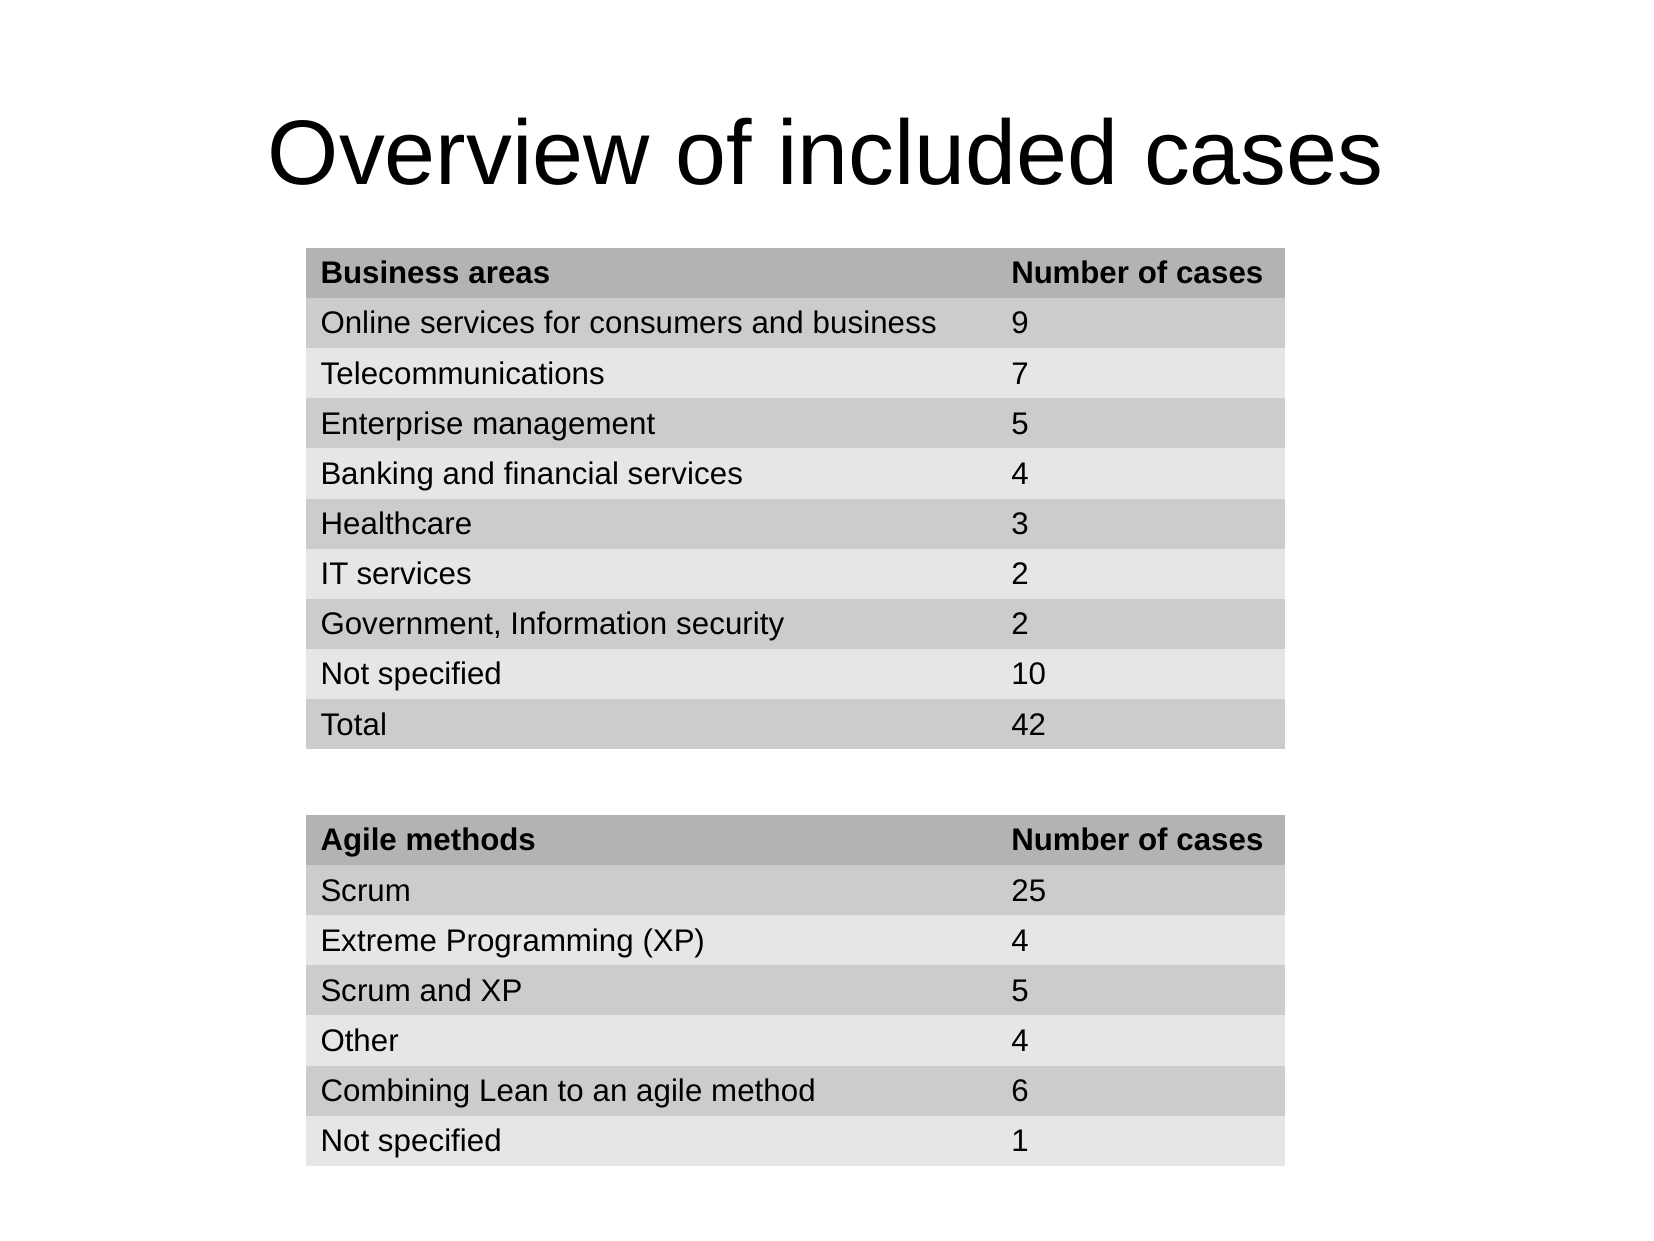

# Overview of included cases
| Business areas | Number of cases |
| --- | --- |
| Online services for consumers and business | 9 |
| Telecommunications | 7 |
| Enterprise management | 5 |
| Banking and financial services | 4 |
| Healthcare | 3 |
| IT services | 2 |
| Government, Information security | 2 |
| Not specified | 10 |
| Total | 42 |
| Agile methods | Number of cases |
| --- | --- |
| Scrum | 25 |
| Extreme Programming (XP) | 4 |
| Scrum and XP | 5 |
| Other | 4 |
| Combining Lean to an agile method | 6 |
| Not specified | 1 |